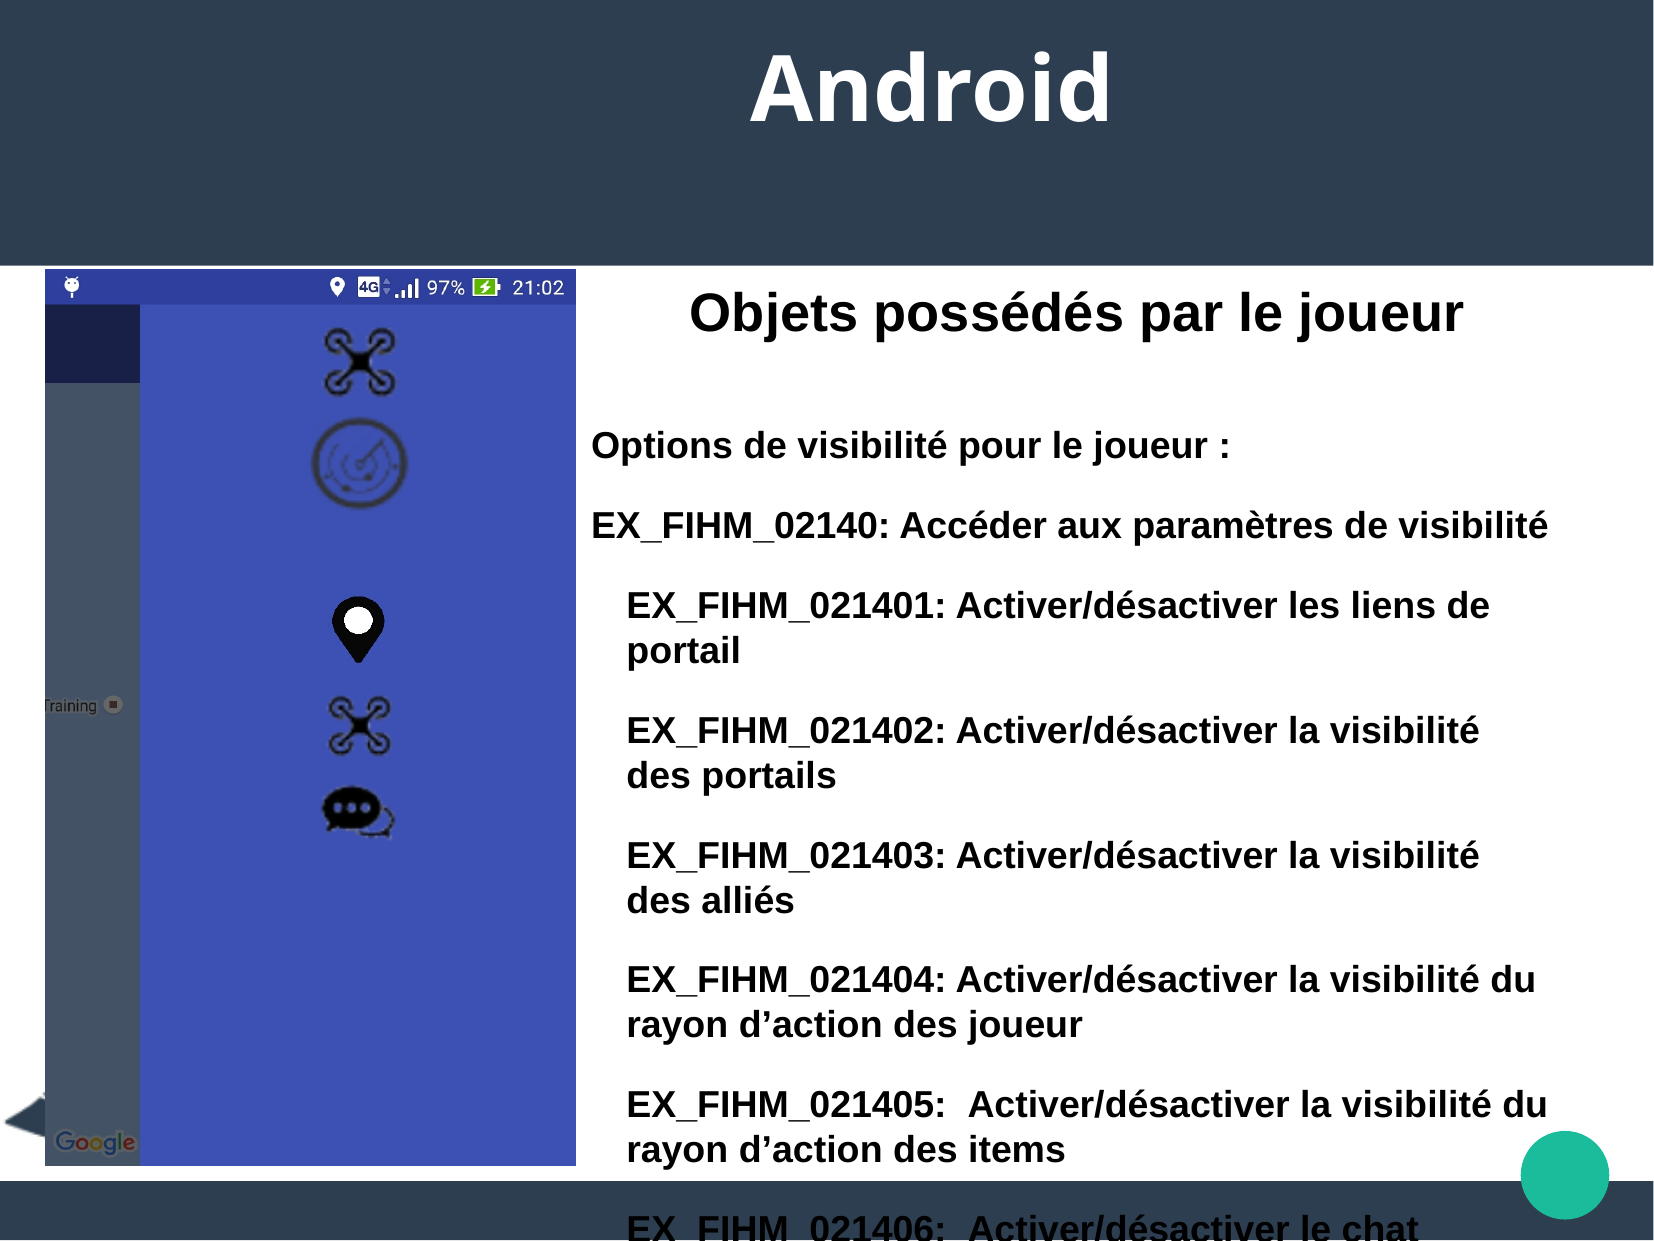

Android
Objets possédés par le joueur
Options de visibilité pour le joueur :
EX_FIHM_02140: Accéder aux paramètres de visibilité
EX_FIHM_021401: Activer/désactiver les liens de portail
EX_FIHM_021402: Activer/désactiver la visibilité des portails
EX_FIHM_021403: Activer/désactiver la visibilité des alliés
EX_FIHM_021404: Activer/désactiver la visibilité du rayon d’action des joueur
EX_FIHM_021405:  Activer/désactiver la visibilité du rayon d’action des items
EX_FIHM_021406:  Activer/désactiver le chat